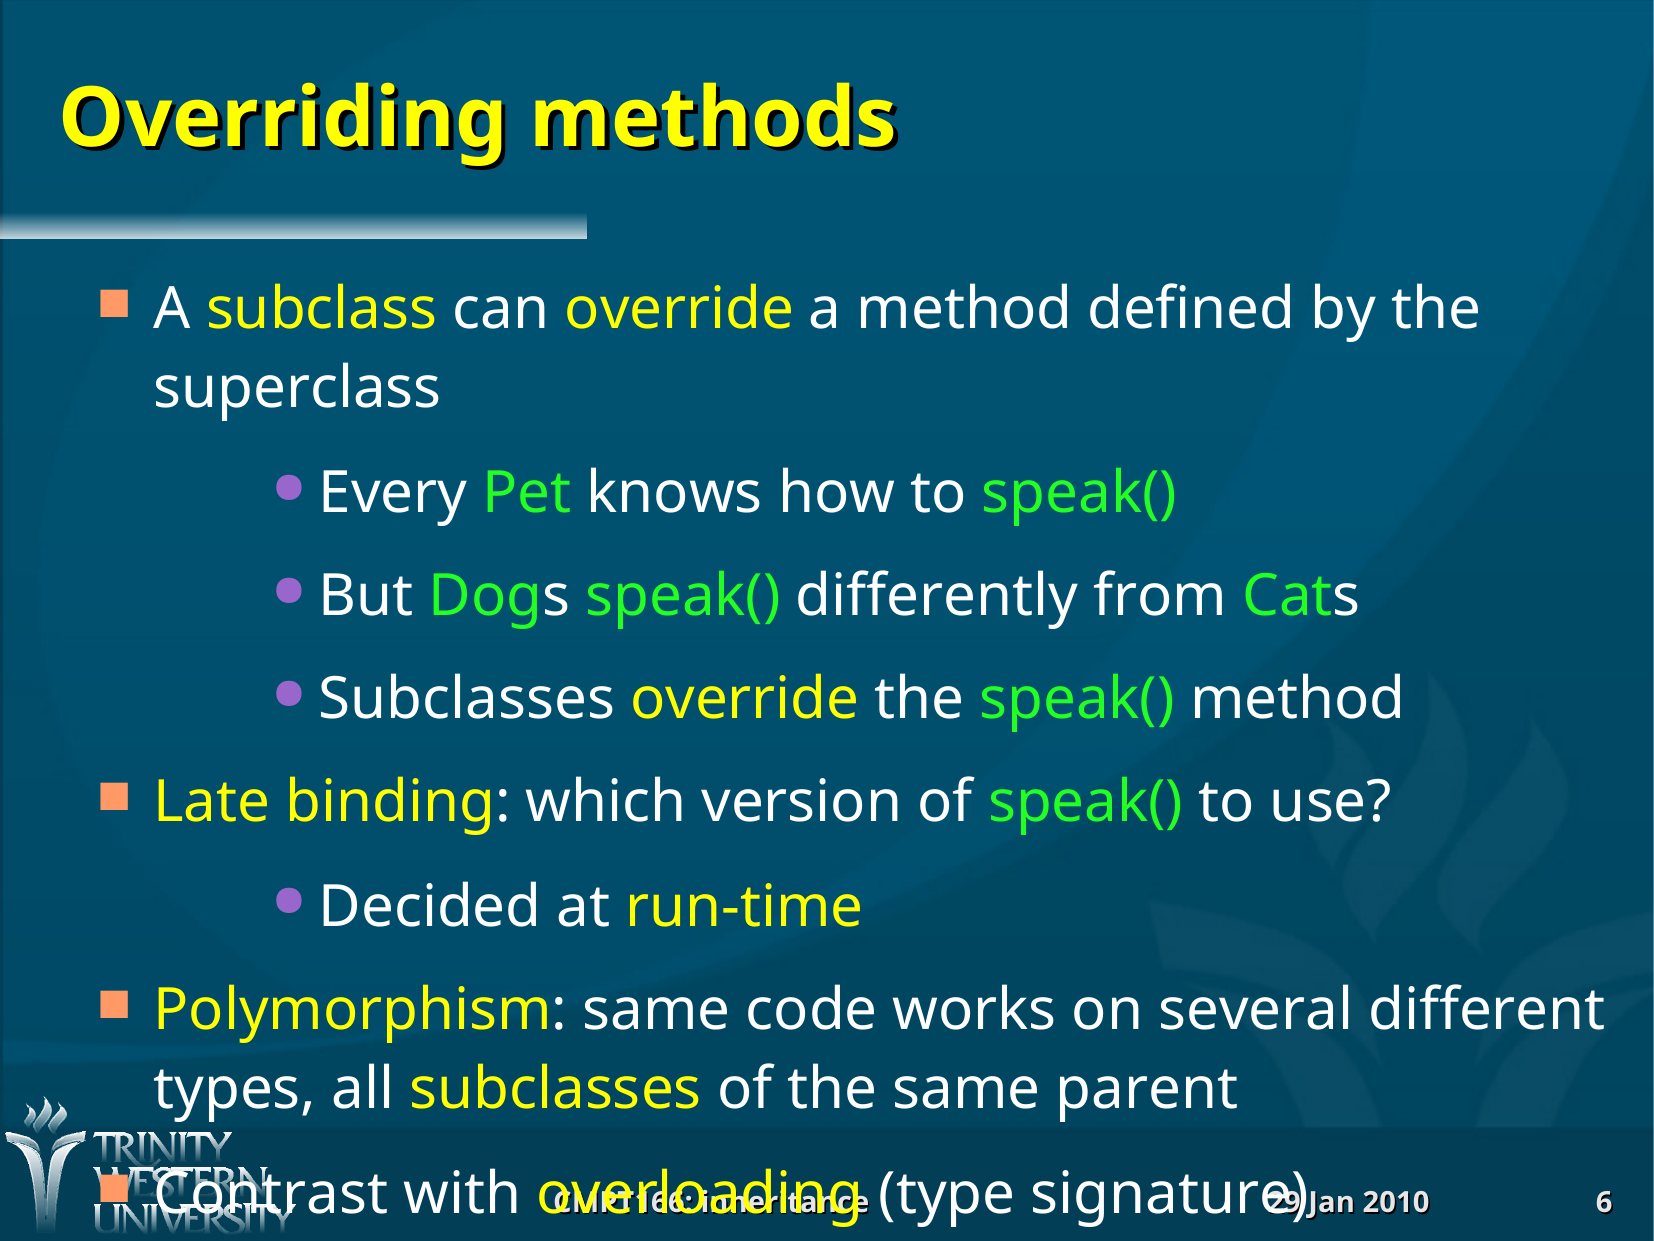

# Overriding methods
A subclass can override a method defined by the superclass
Every Pet knows how to speak()
But Dogs speak() differently from Cats
Subclasses override the speak() method
Late binding: which version of speak() to use?
Decided at run-time
Polymorphism: same code works on several different types, all subclasses of the same parent
Contrast with overloading (type signature)
CMPT166: inheritance
29 Jan 2010
6